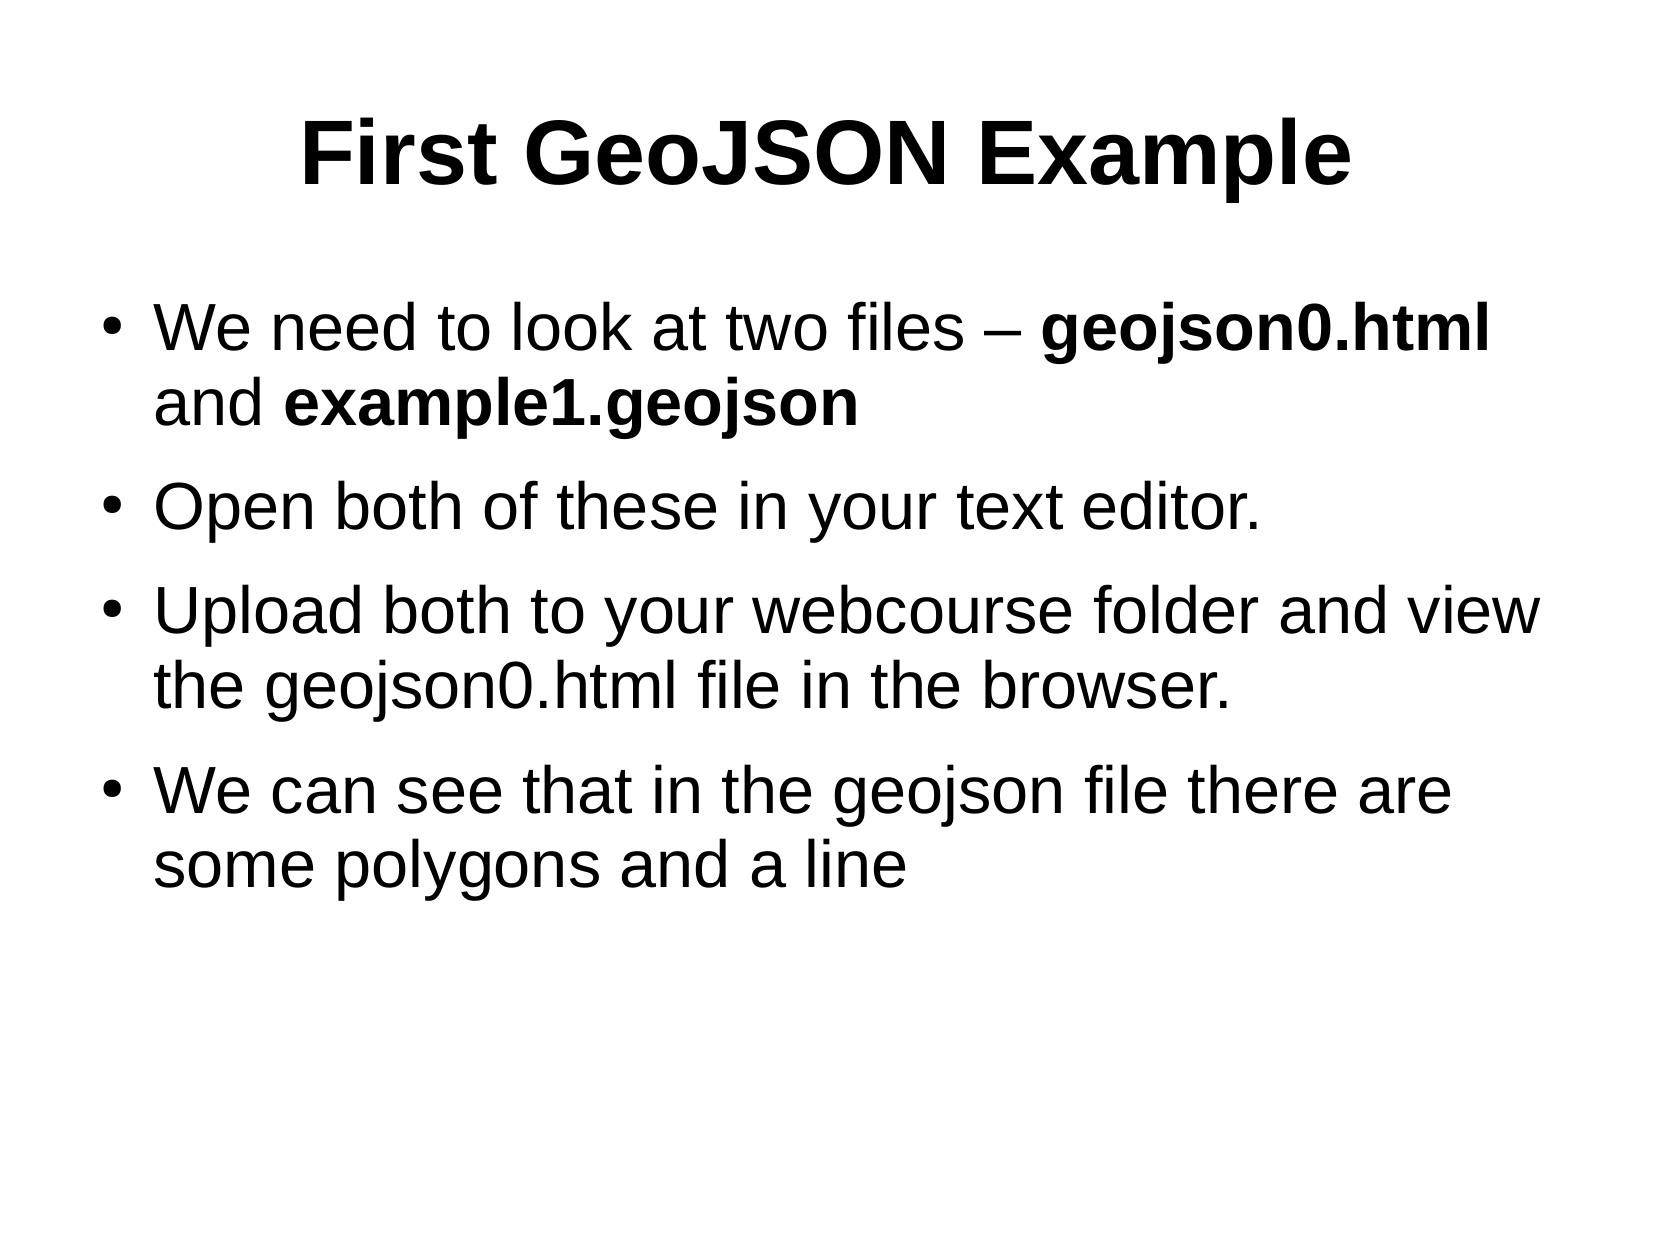

# First GeoJSON Example
We need to look at two files – geojson0.html and example1.geojson
Open both of these in your text editor.
Upload both to your webcourse folder and view the geojson0.html file in the browser.
We can see that in the geojson file there are some polygons and a line